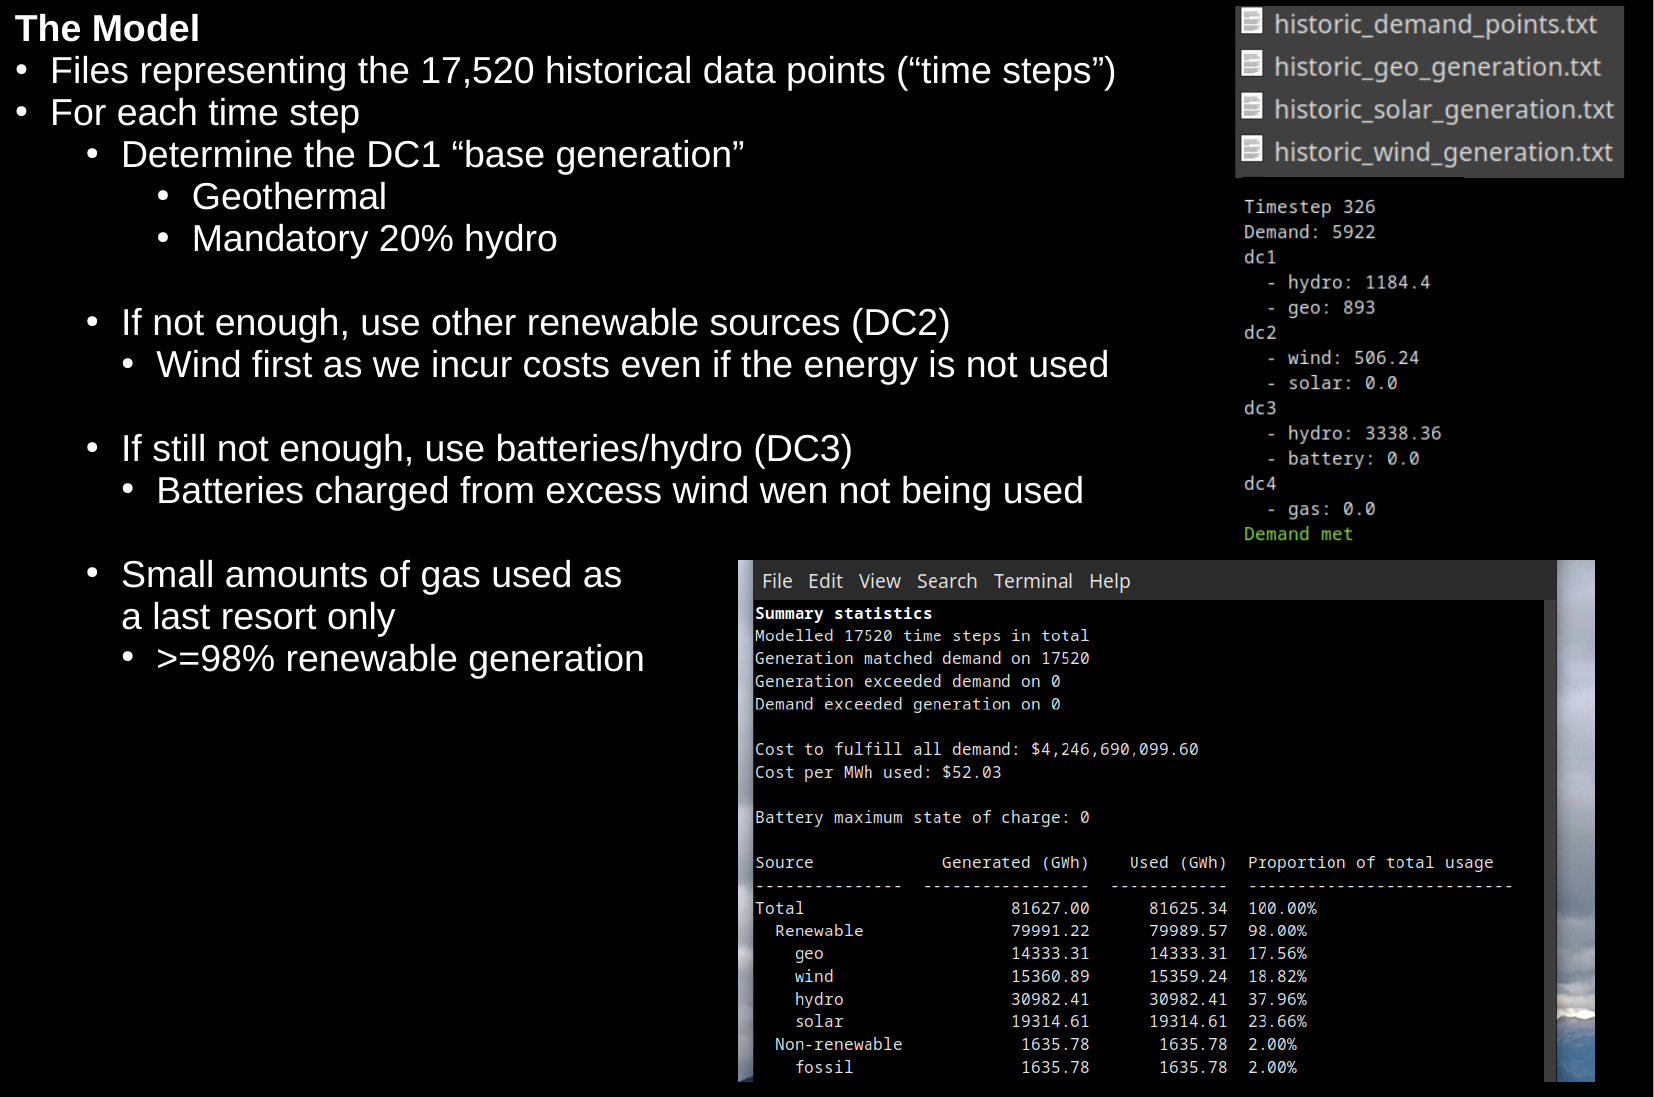

The Model
Files representing the 17,520 historical data points (“time steps”)
For each time step
Determine the DC1 “base generation”
Geothermal
Mandatory 20% hydro
If not enough, use other renewable sources (DC2)
Wind first as we incur costs even if the energy is not used
If still not enough, use batteries/hydro (DC3)
Batteries charged from excess wind wen not being used
Small amounts of gas used as
a last resort only
>=98% renewable generation